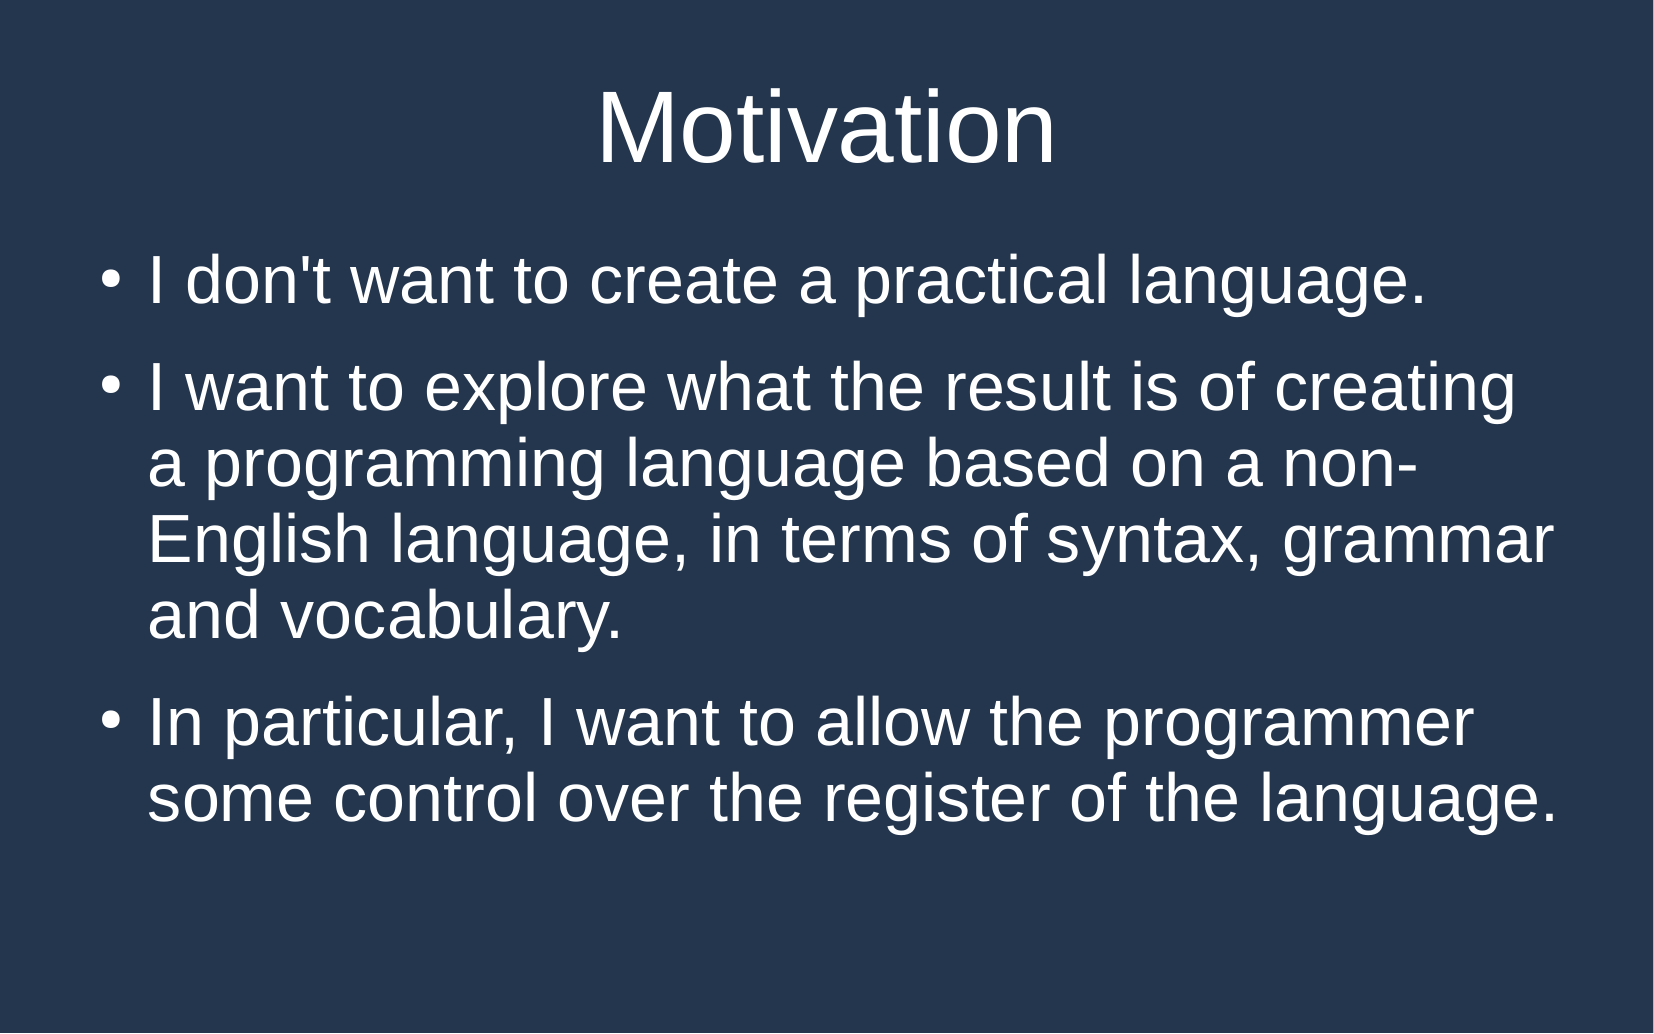

# Motivation
I don't want to create a practical language.
I want to explore what the result is of creating a programming language based on a non-English language, in terms of syntax, grammar and vocabulary.
In particular, I want to allow the programmer some control over the register of the language.